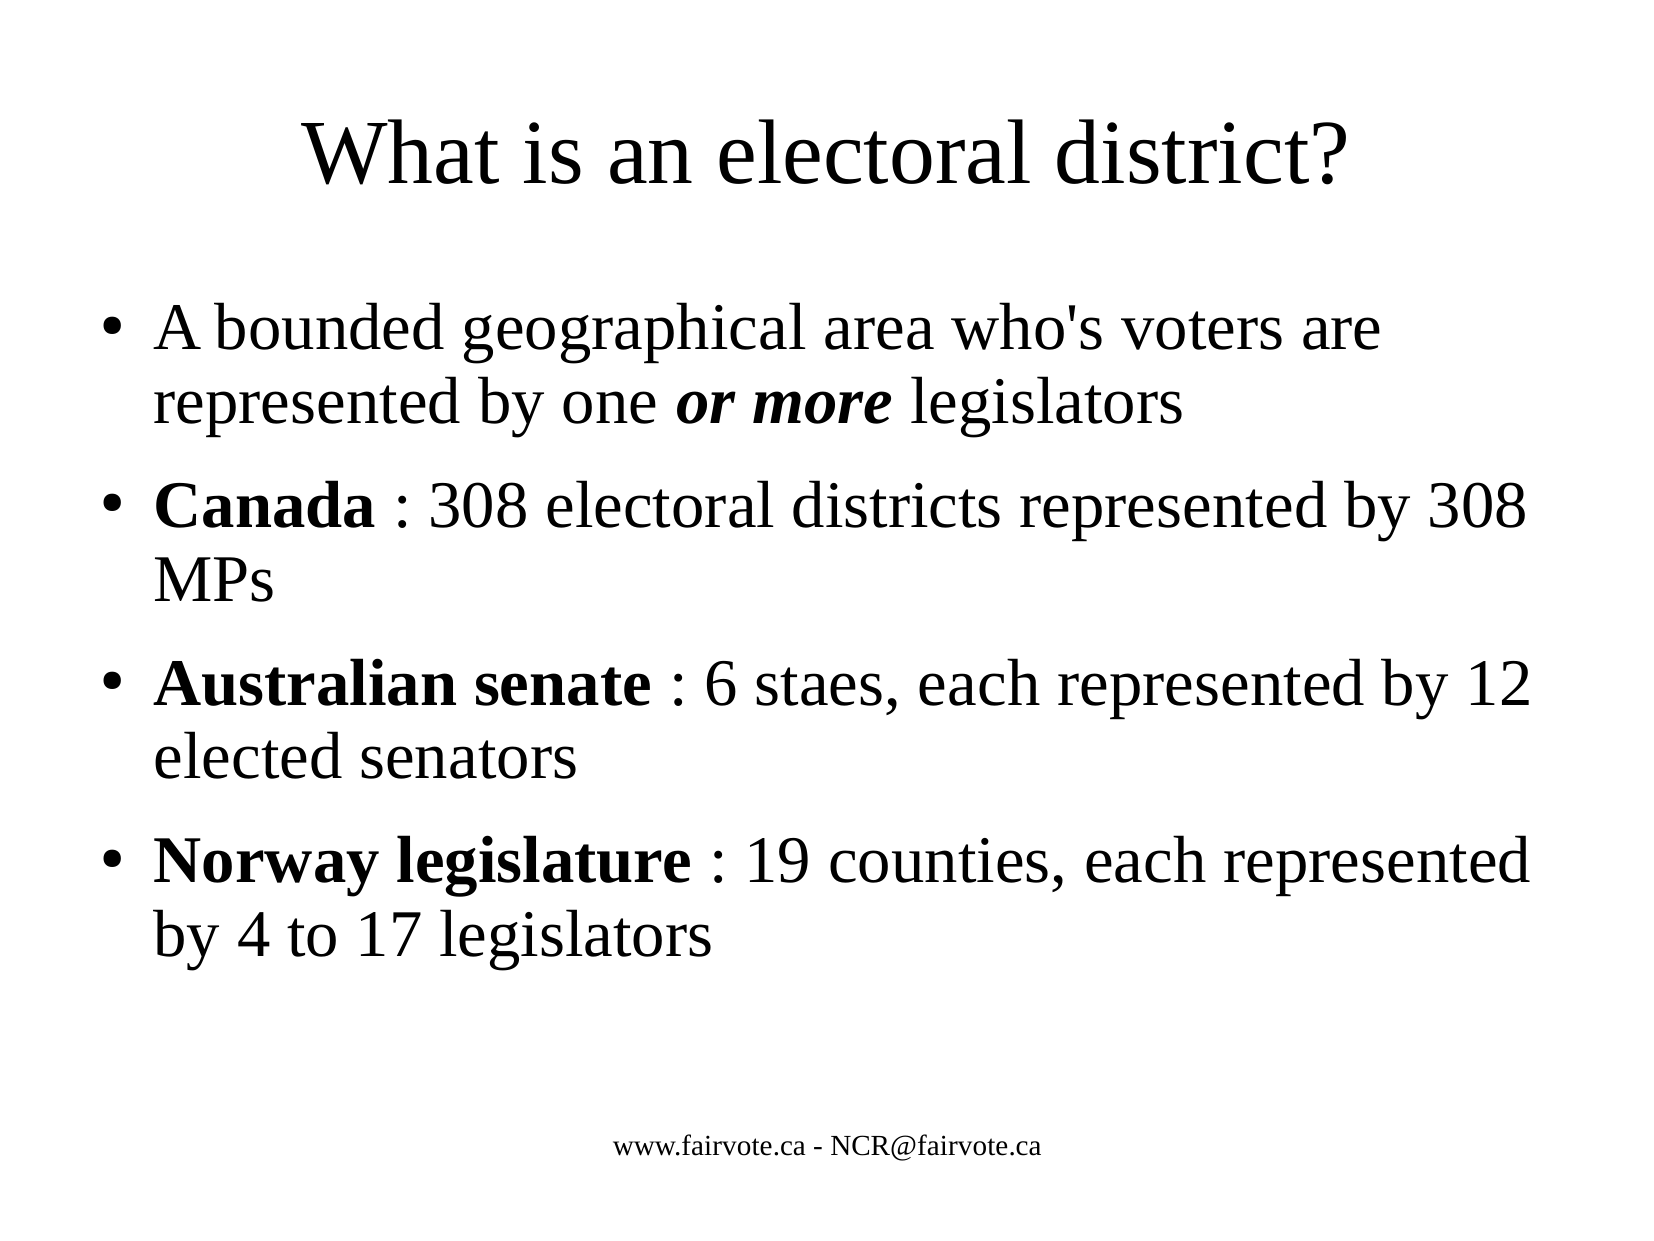

# What is an electoral district?
A bounded geographical area who's voters are represented by one or more legislators
Canada : 308 electoral districts represented by 308 MPs
Australian senate : 6 staes, each represented by 12 elected senators
Norway legislature : 19 counties, each represented by 4 to 17 legislators
www.fairvote.ca - NCR@fairvote.ca